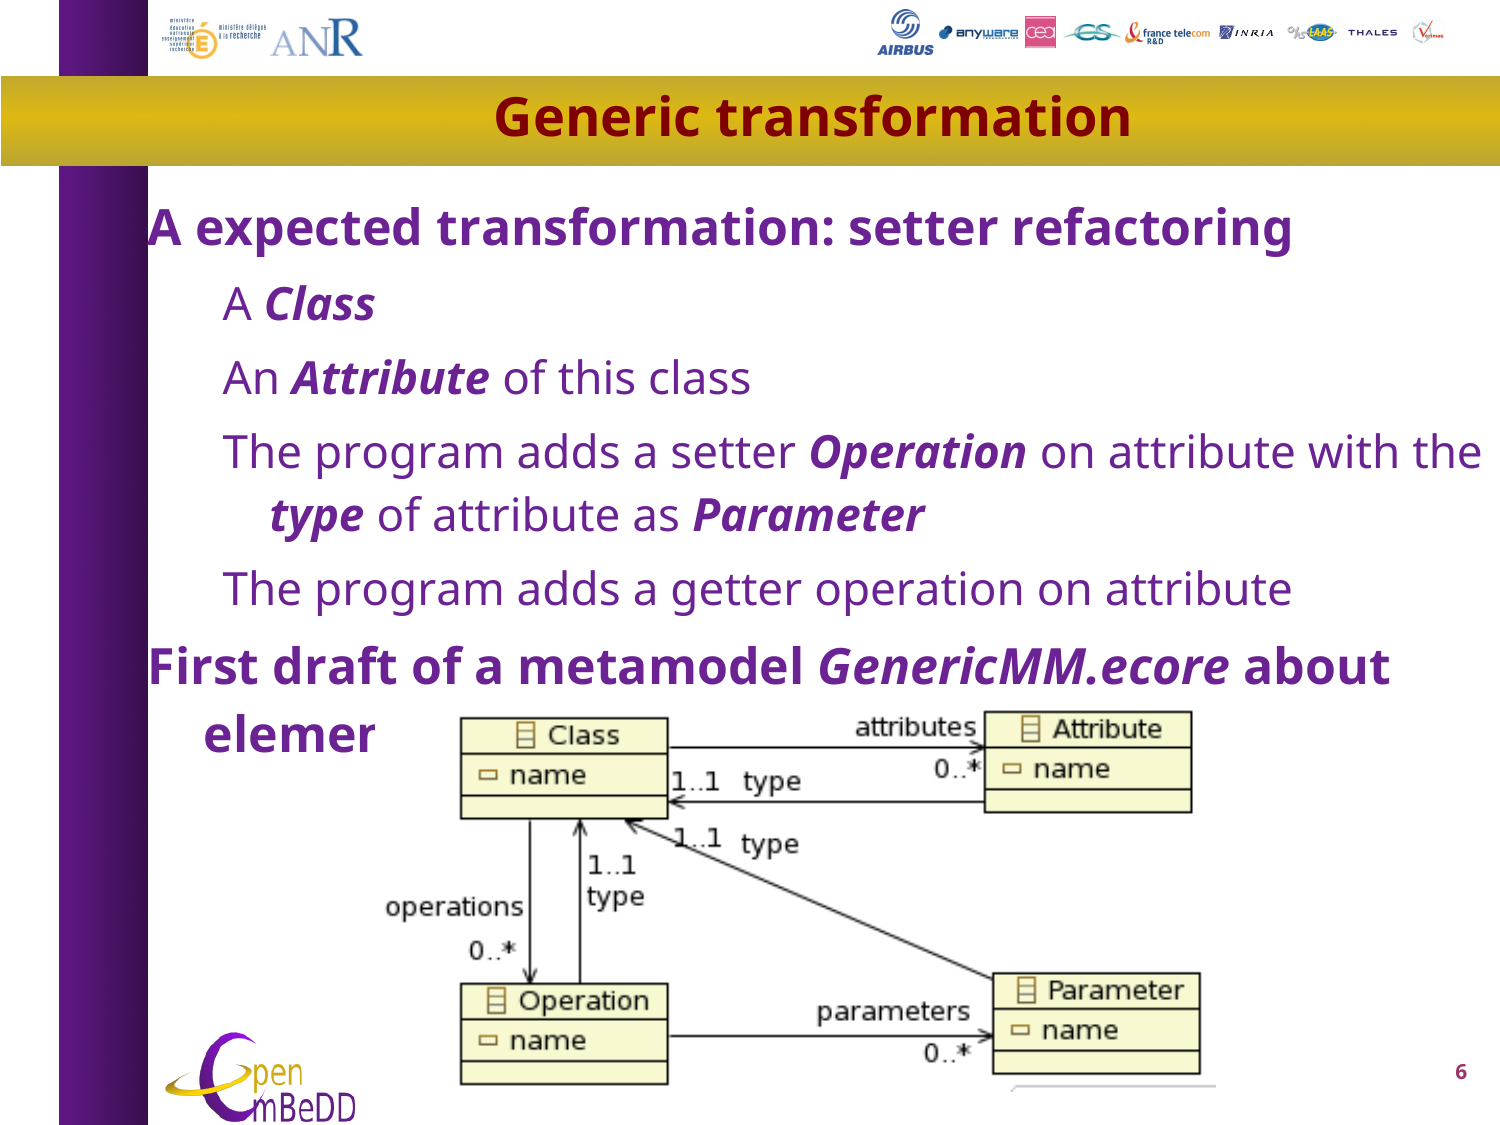

# Generic transformation
A expected transformation: setter refactoring
A Class
An Attribute of this class
The program adds a setter Operation on attribute with the type of attribute as Parameter
The program adds a getter operation on attribute
First draft of a metamodel GenericMM.ecore about elements implied in transformation:
Pied de page
Pied de page fixe
6